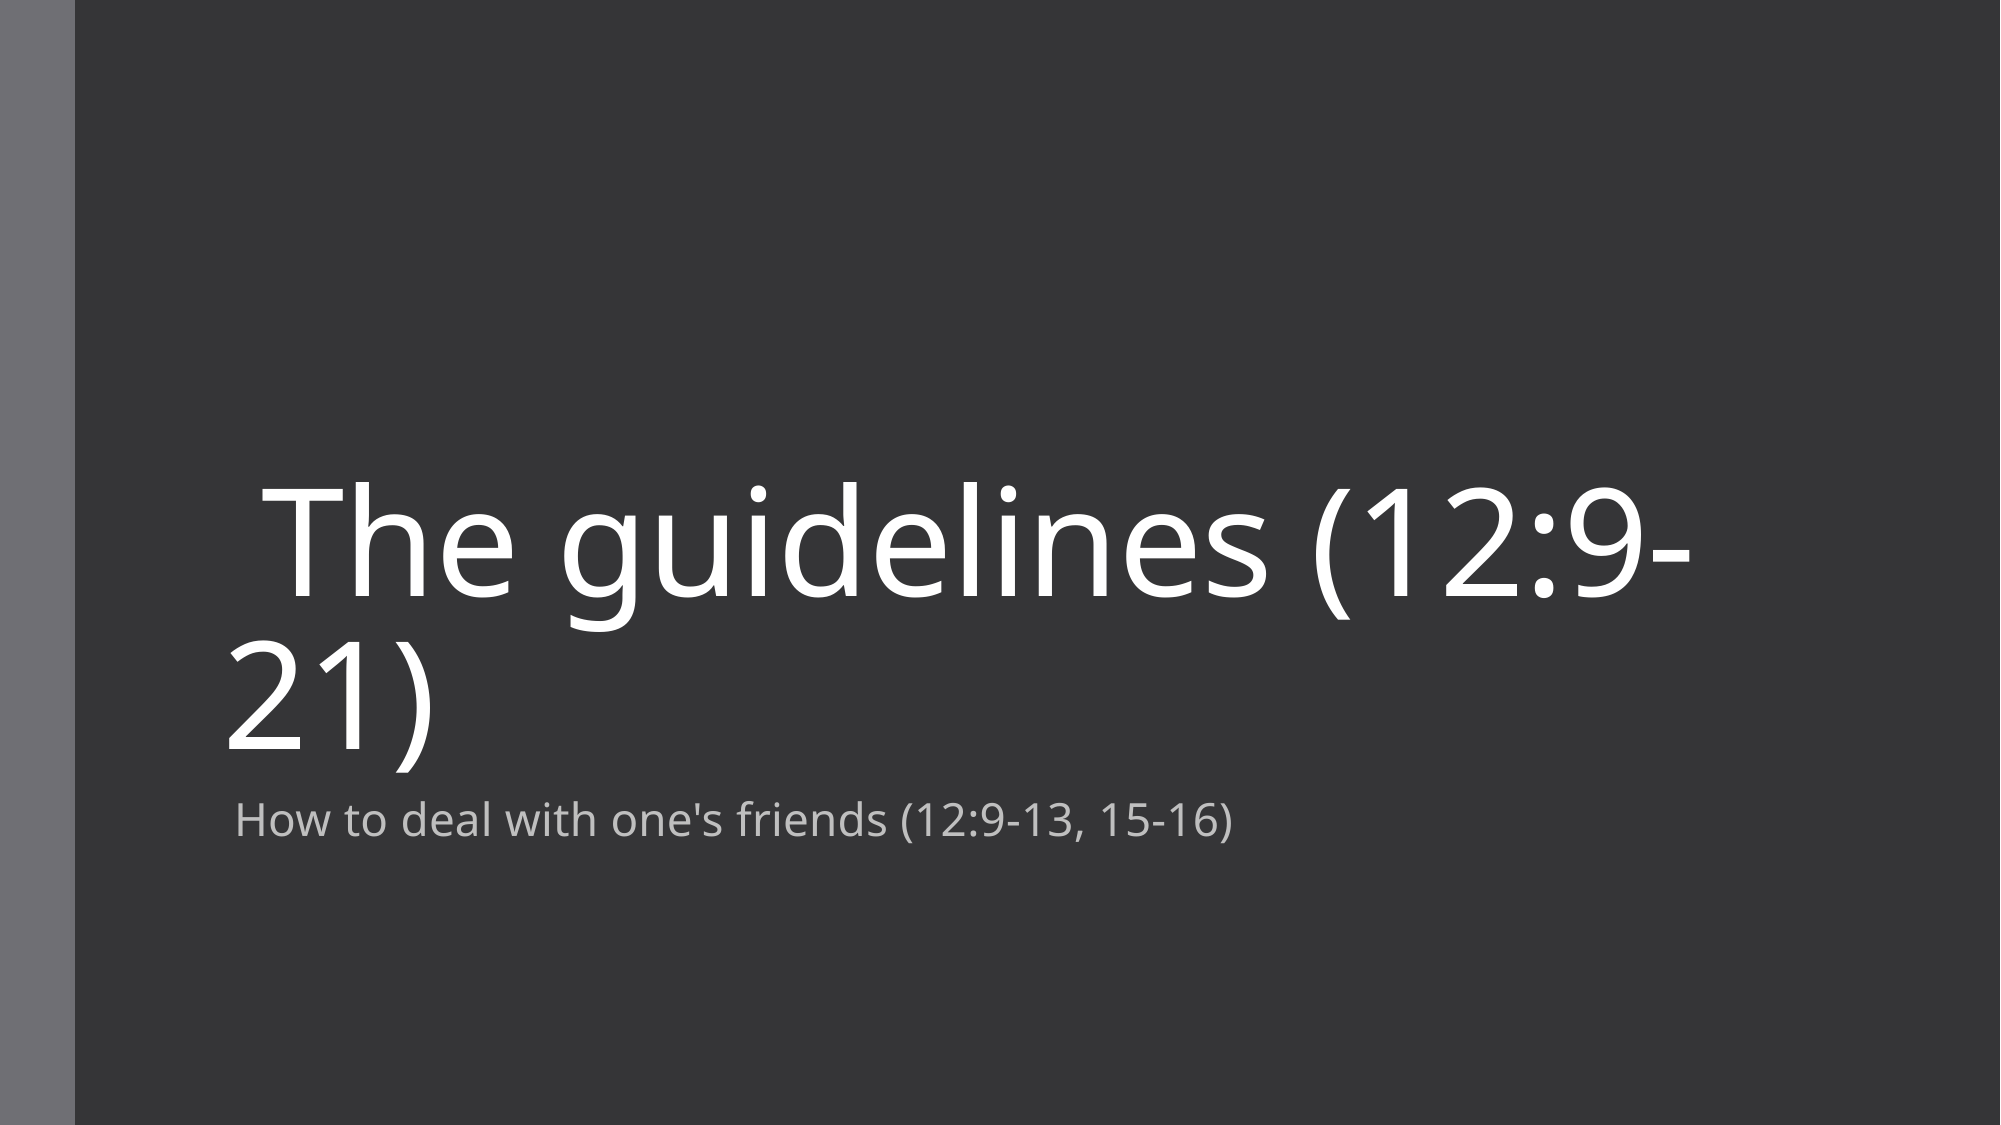

# The guidelines (12:9-21)
 How to deal with one's friends (12:9-13, 15-16)